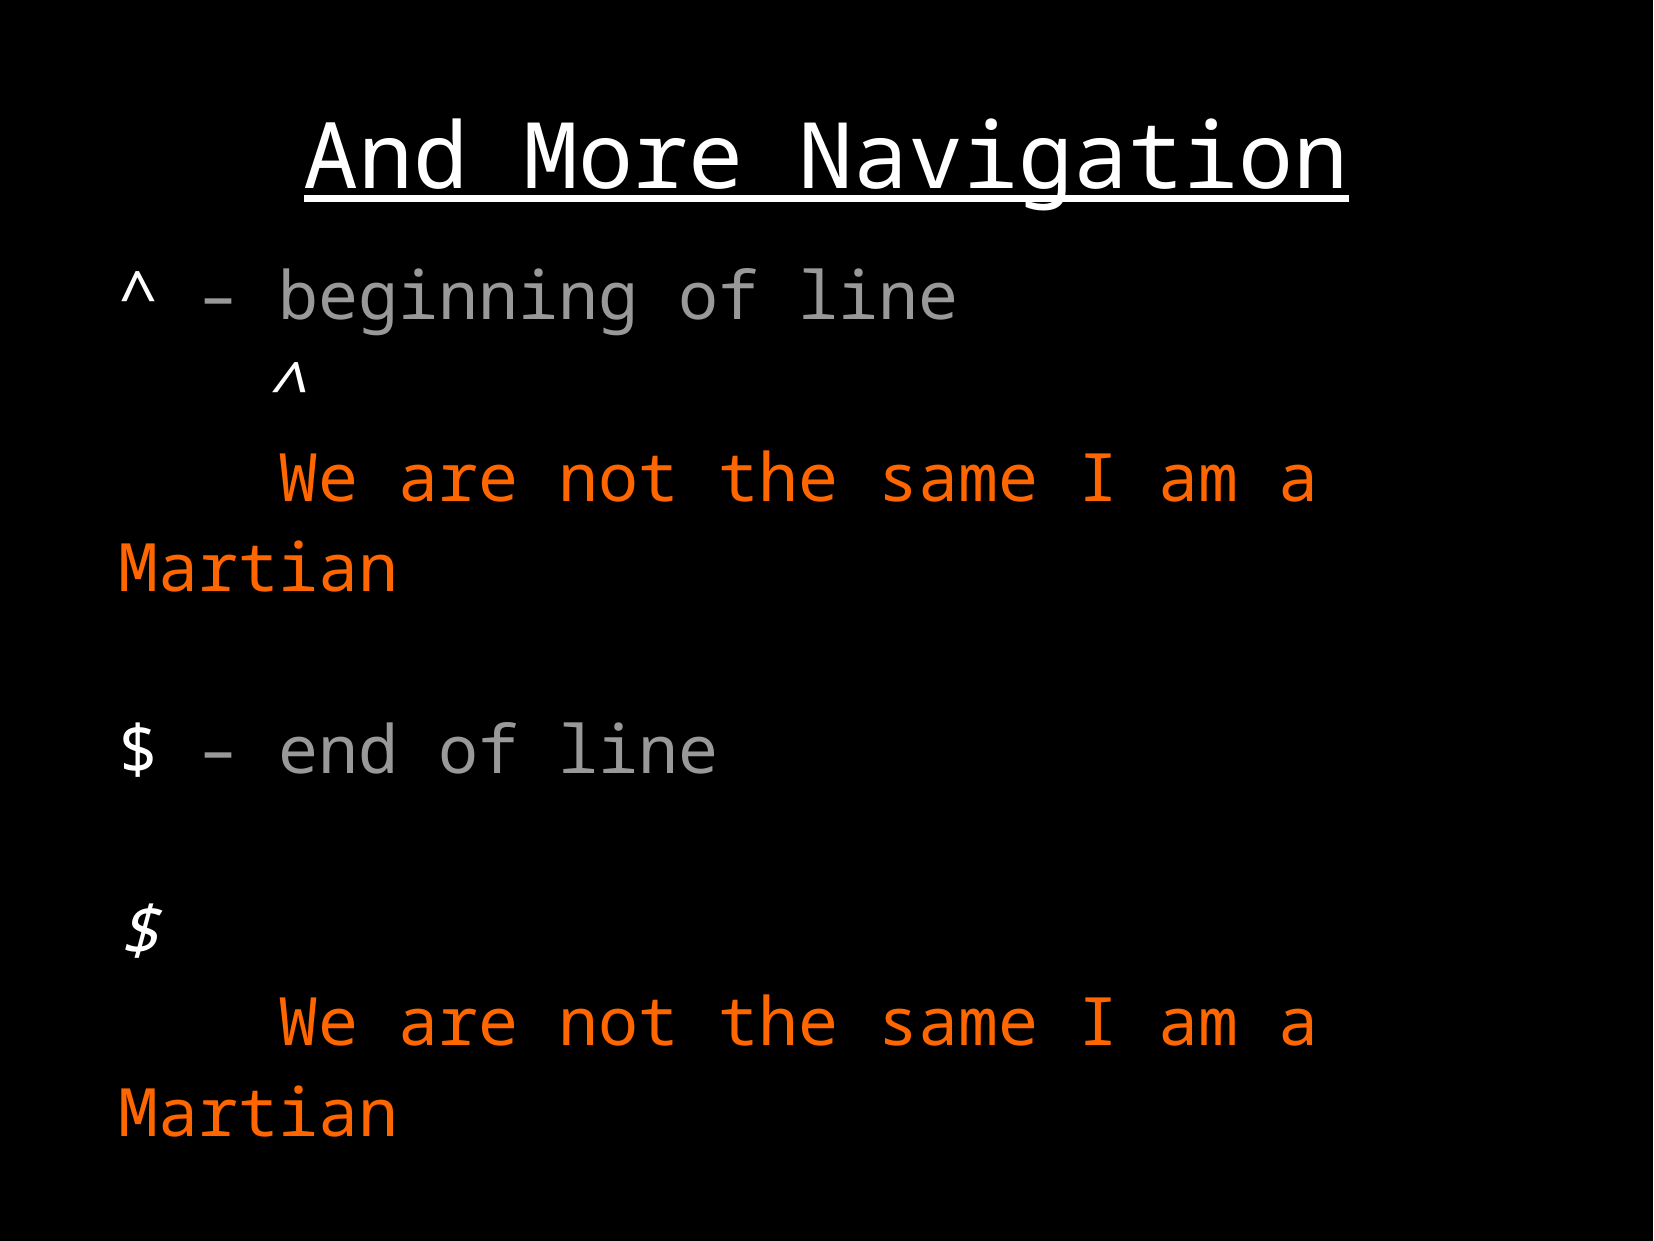

# And More Navigation
^ – beginning of line
 ^
 We are not the same I am a Martian
$ – end of line
 $
 We are not the same I am a Martian